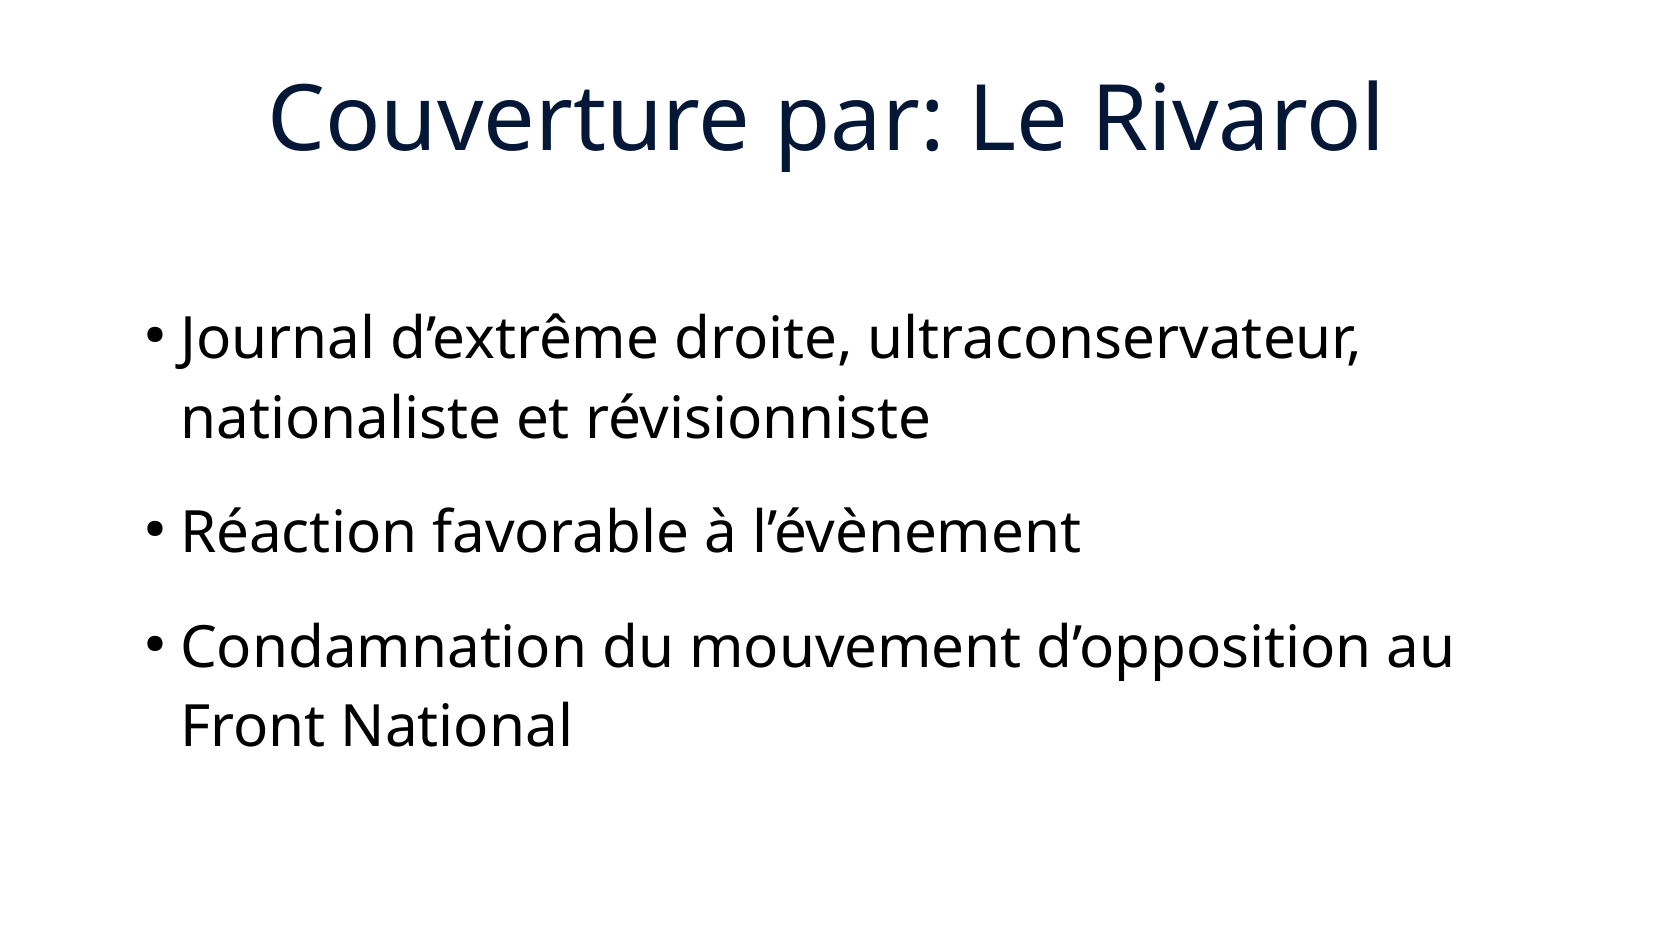

# Couverture par: Le Rivarol
Journal d’extrême droite, ultraconservateur, nationaliste et révisionniste
Réaction favorable à l’évènement
Condamnation du mouvement d’opposition au Front National